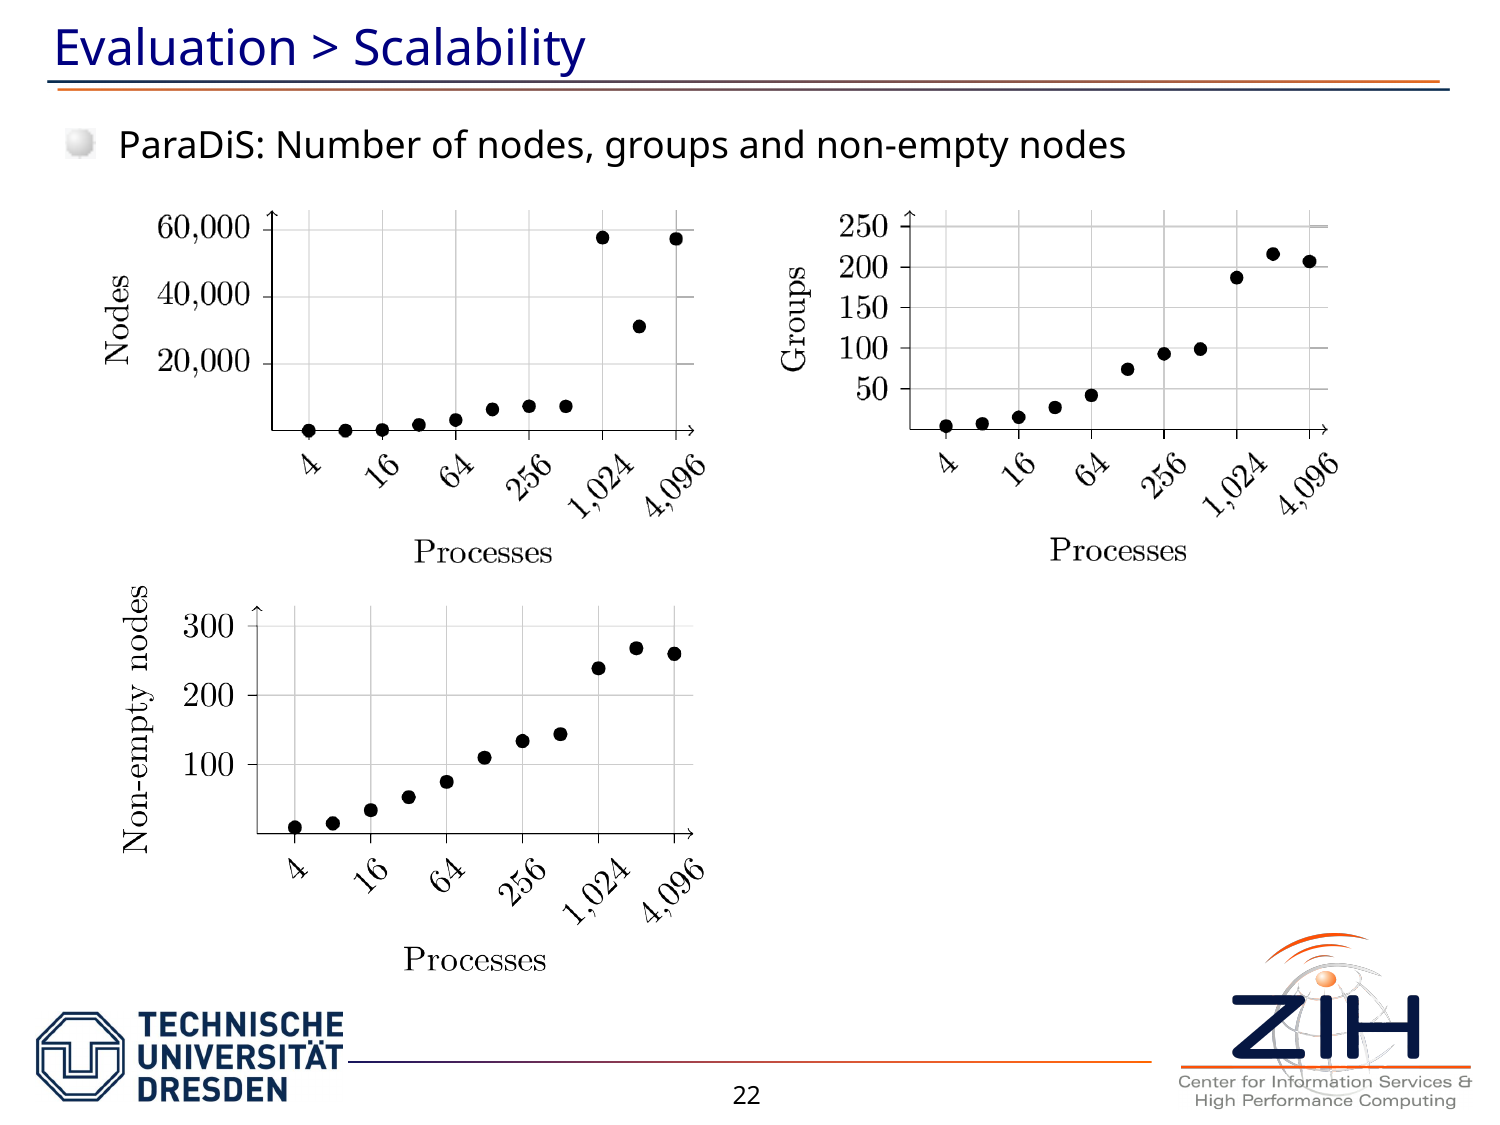

# Evaluation > Scalability
ParaDiS: Number of nodes, groups and non-empty nodes
22